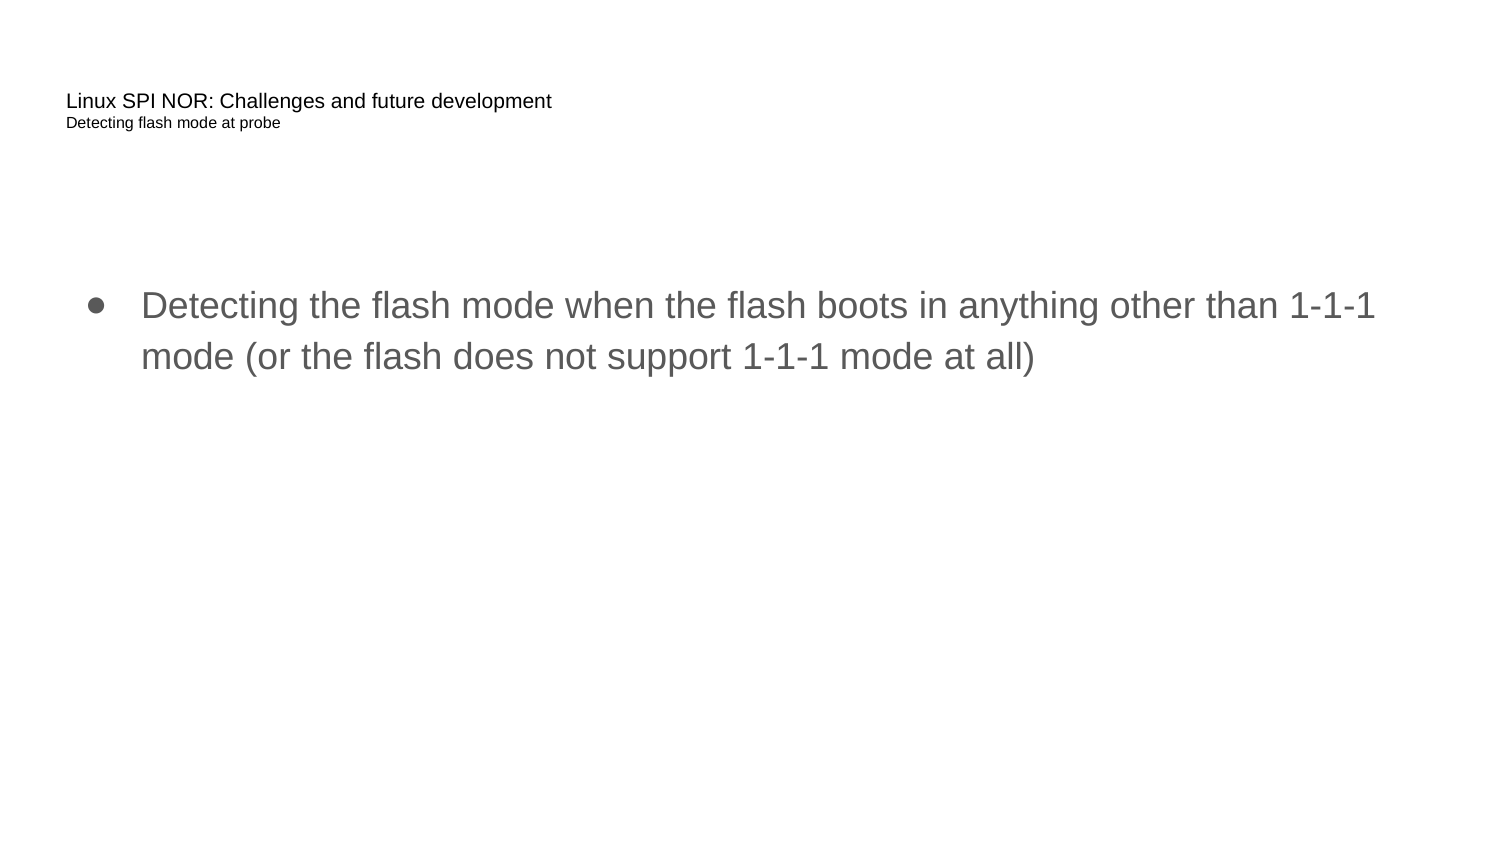

# Linux SPI NOR: Challenges and future development Detecting flash mode at probe
Detecting the flash mode when the flash boots in anything other than 1-1-1 mode (or the flash does not support 1-1-1 mode at all)